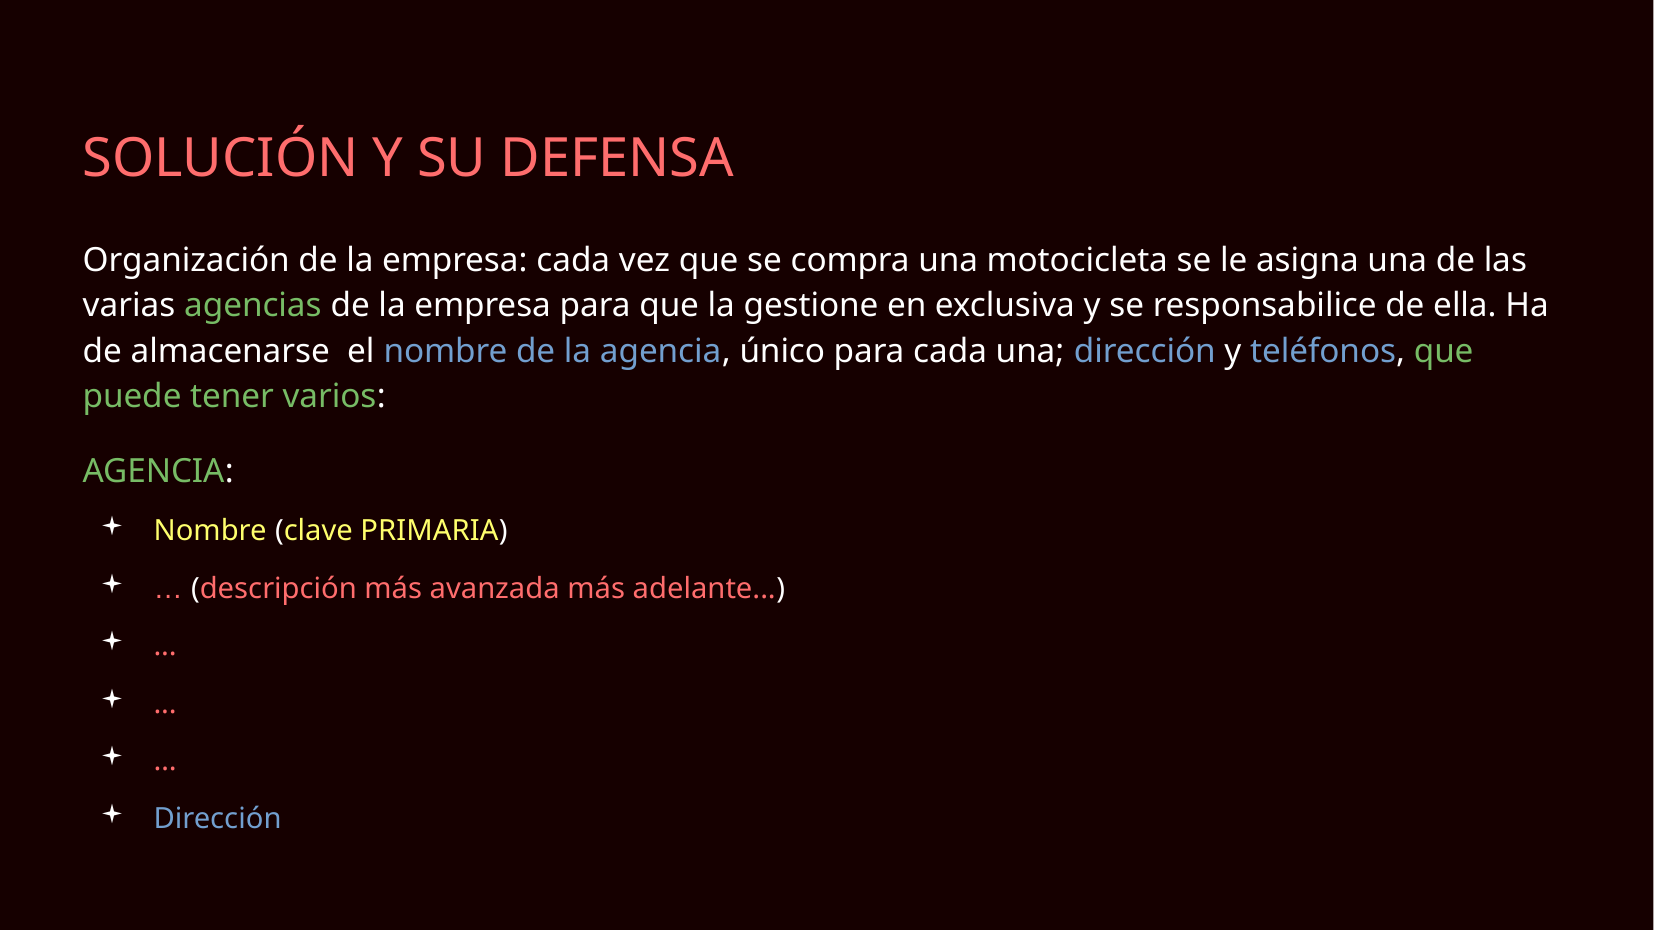

# SOLUCIÓN Y SU DEFENSA
Organización de la empresa: cada vez que se compra una motocicleta se le asigna una de las varias agencias de la empresa para que la gestione en exclusiva y se responsabilice de ella. Ha de almacenarse el nombre de la agencia, único para cada una; dirección y teléfonos, que puede tener varios:
AGENCIA:
Nombre (clave PRIMARIA)
… (descripción más avanzada más adelante...)
...
...
…
Dirección